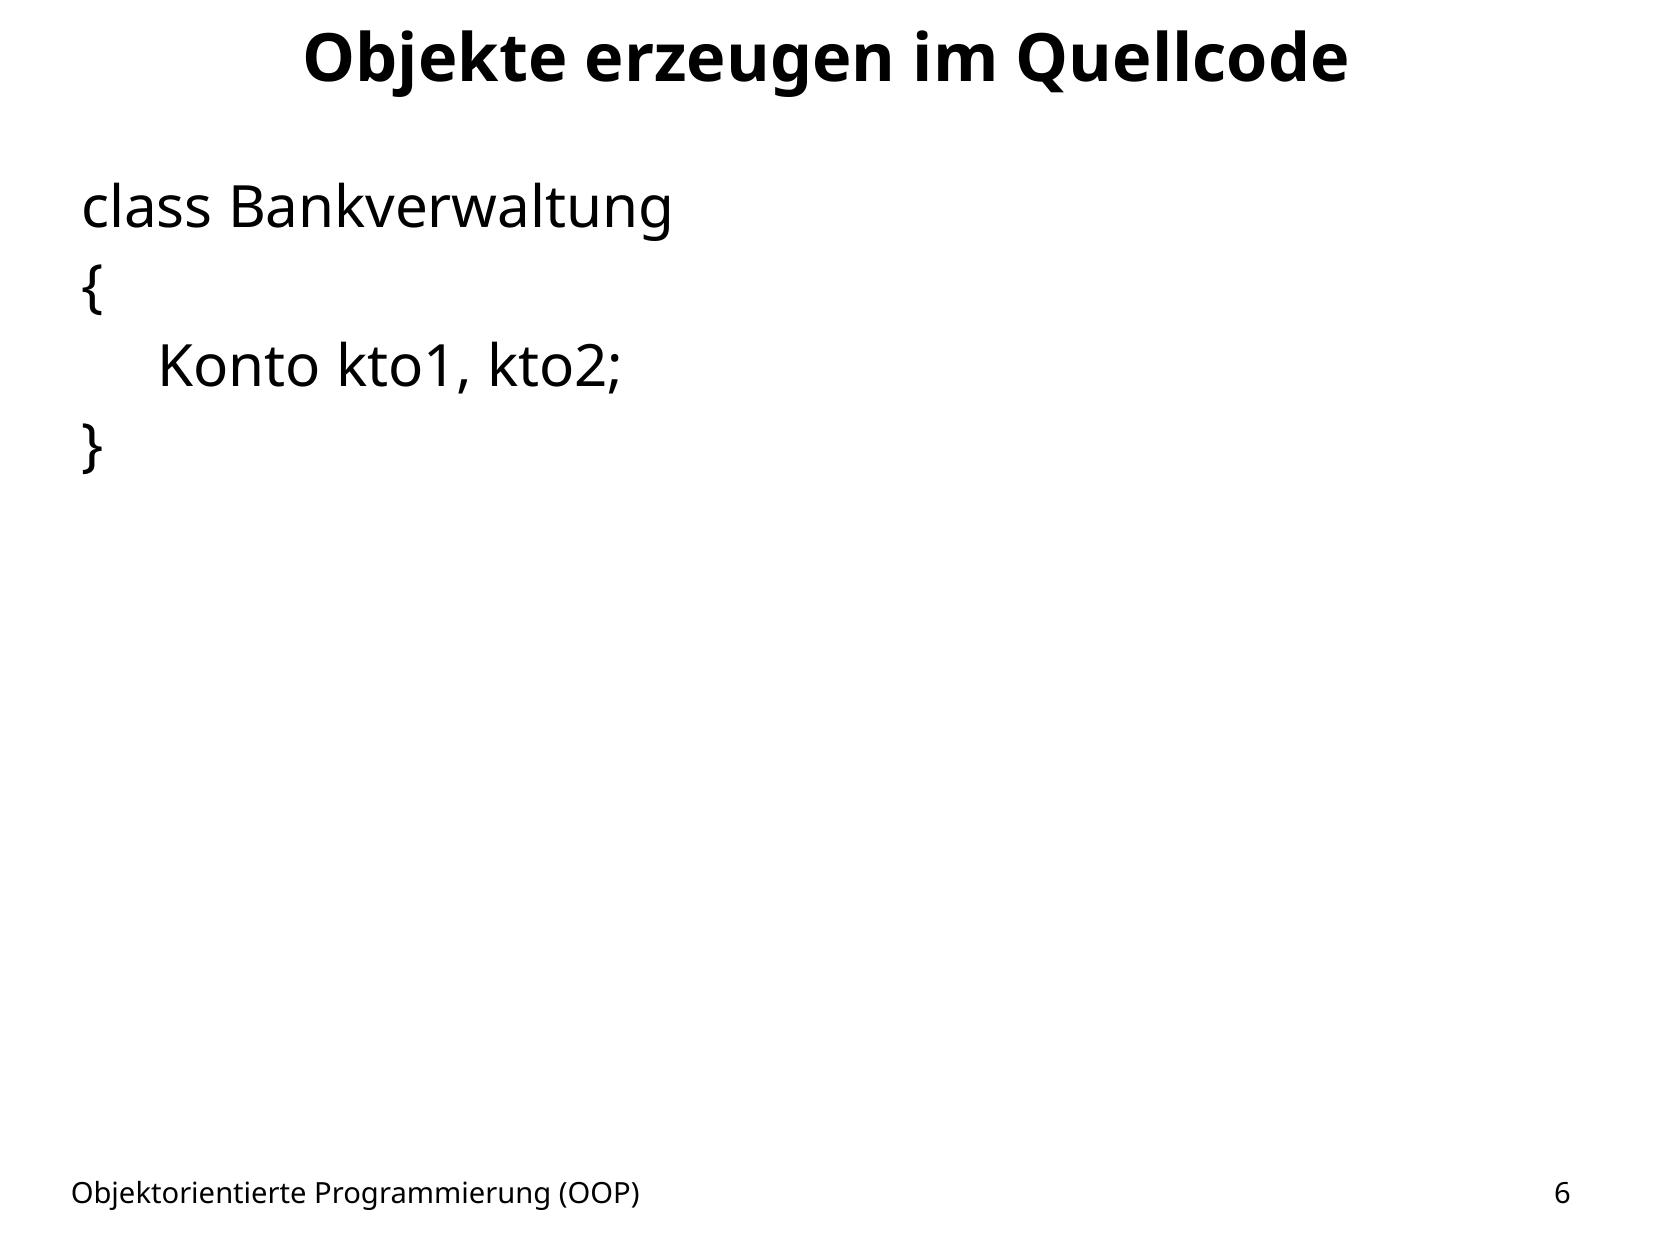

# Objekte erzeugen im Quellcode
 class Bankverwaltung
 {
 Konto kto1, kto2;
 }
Objektorientierte Programmierung (OOP)
6